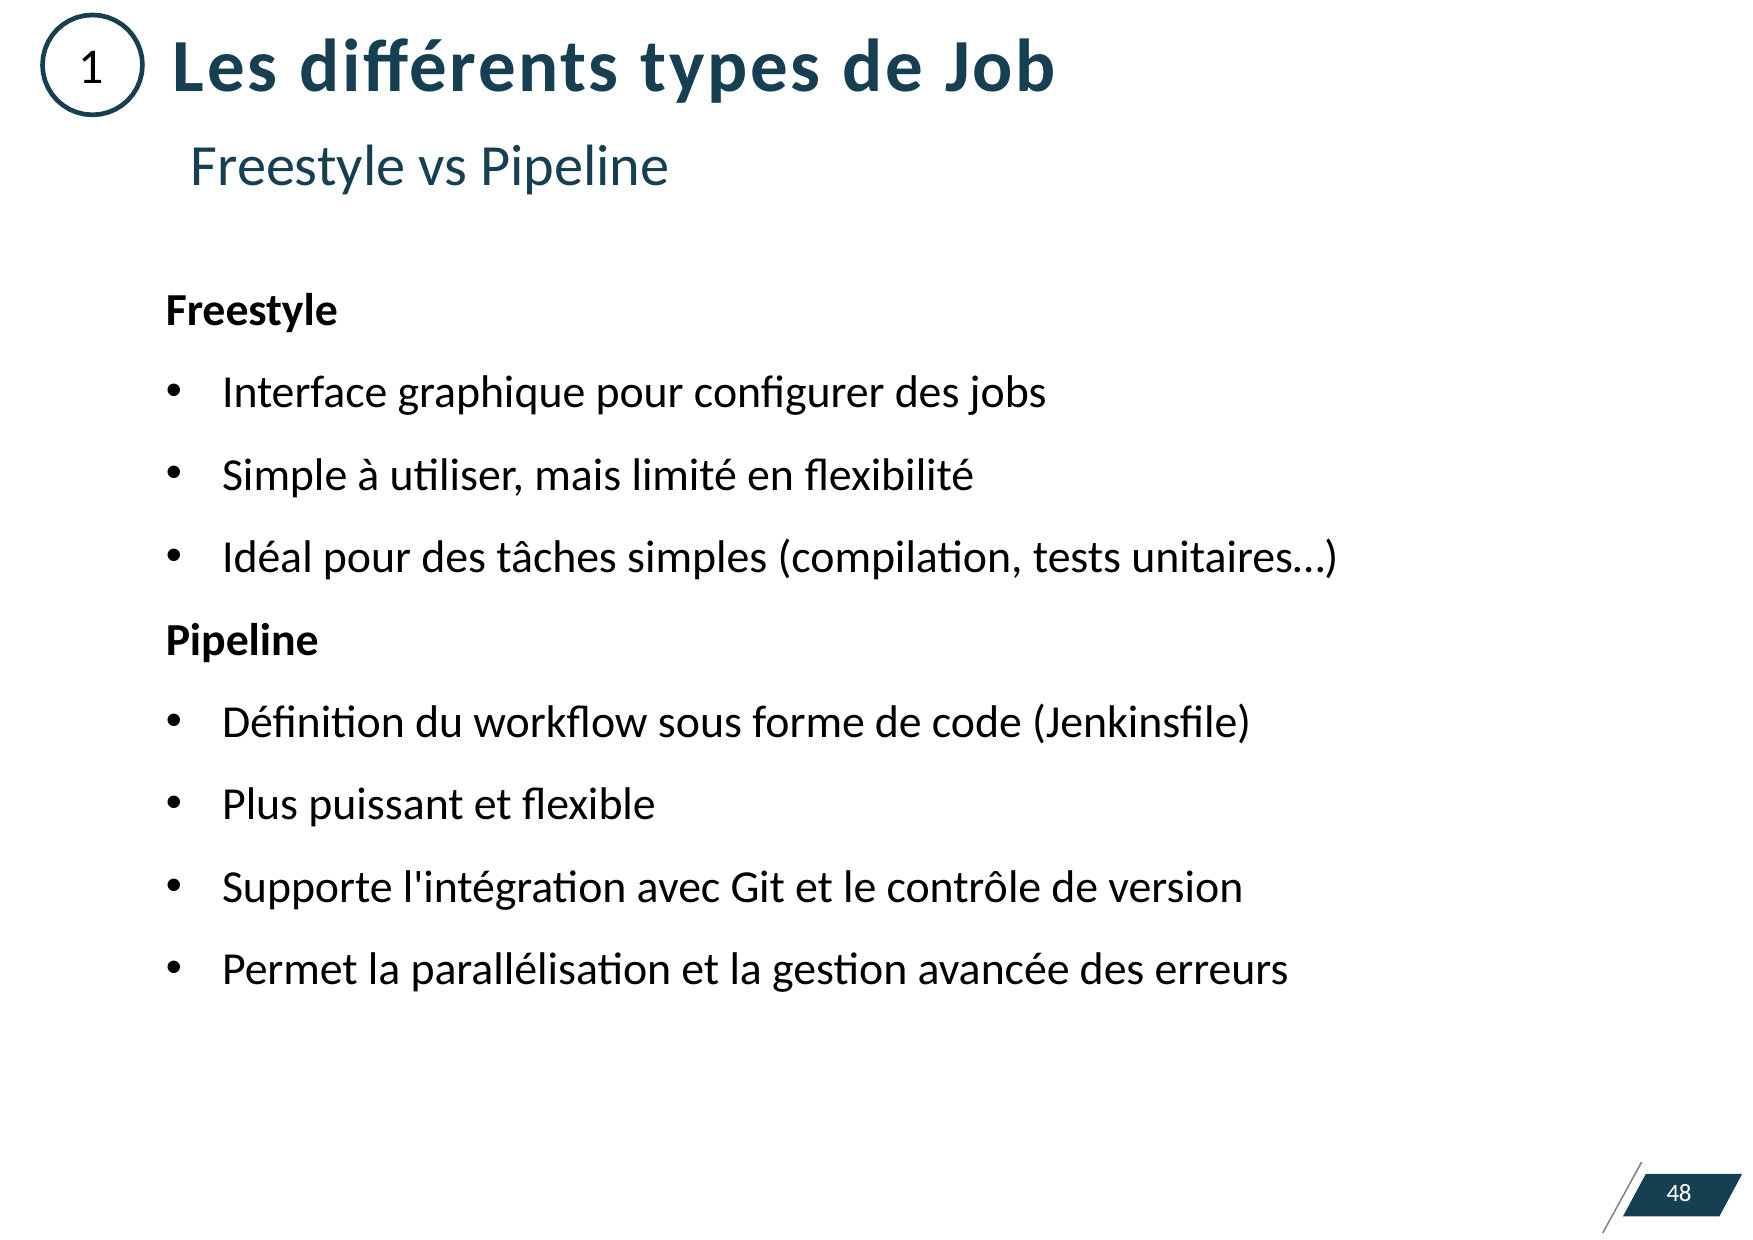

# Les différents types de Job
1
Freestyle vs Pipeline
Freestyle
Interface graphique pour configurer des jobs
Simple à utiliser, mais limité en flexibilité
Idéal pour des tâches simples (compilation, tests unitaires…)
Pipeline
Définition du workflow sous forme de code (Jenkinsfile)
Plus puissant et flexible
Supporte l'intégration avec Git et le contrôle de version
Permet la parallélisation et la gestion avancée des erreurs
48